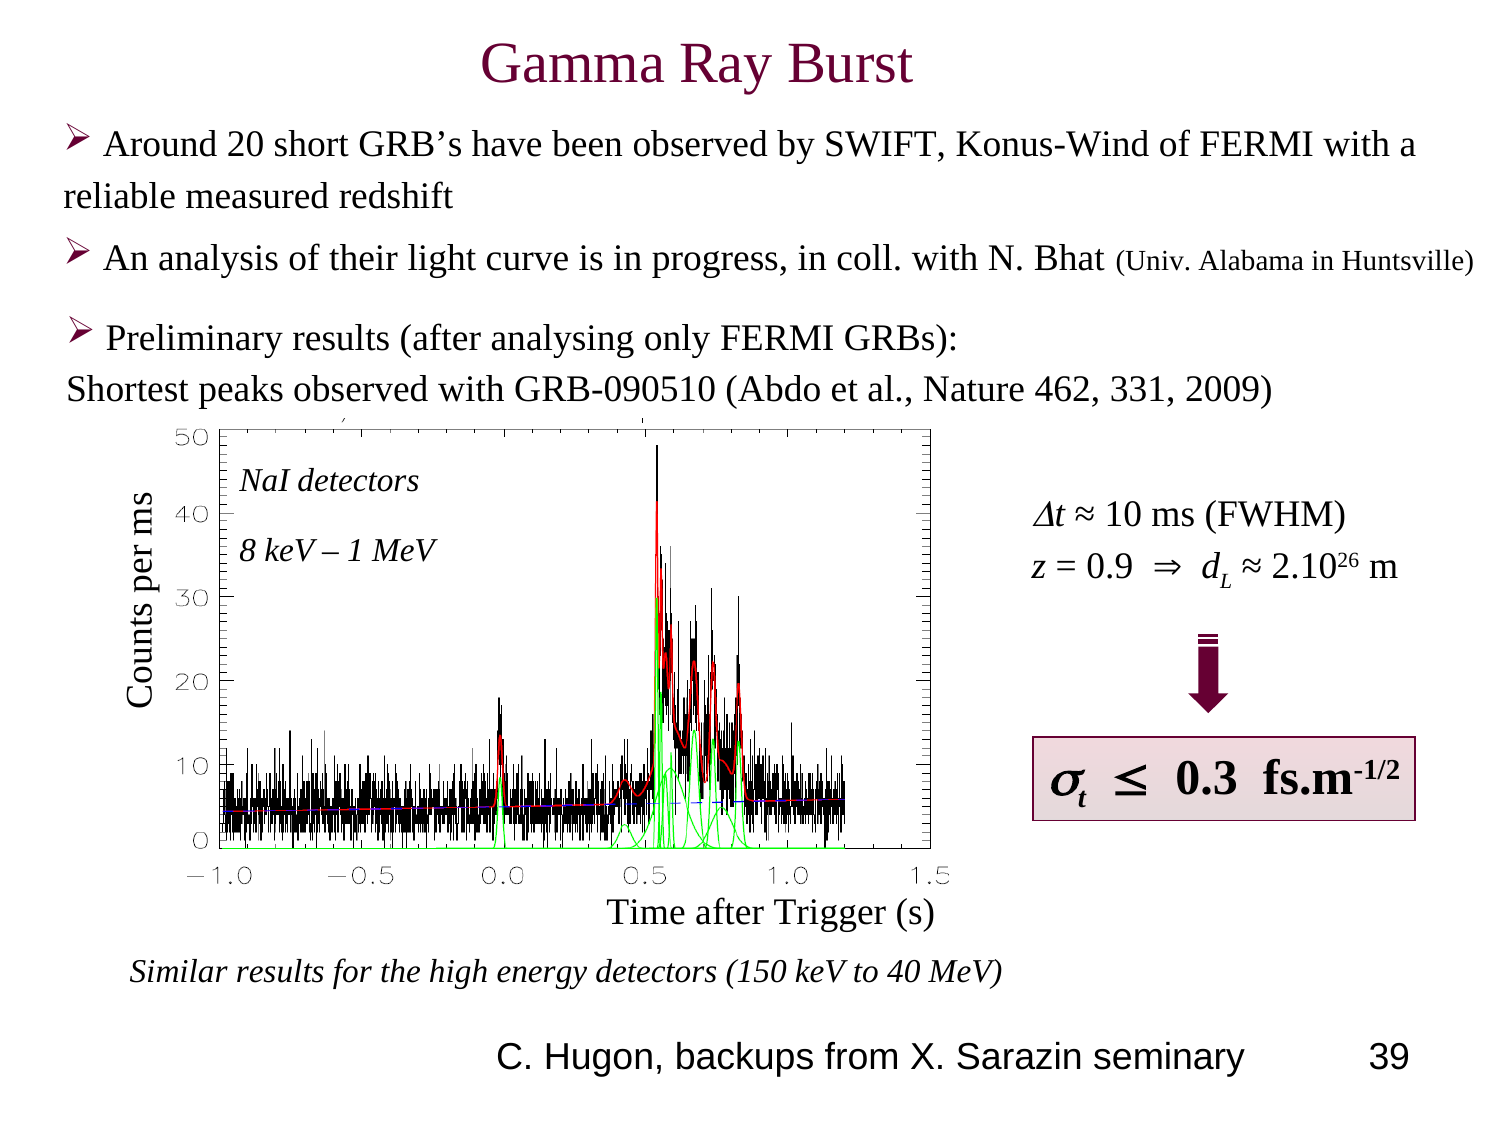

Gamma Ray Burst
 Around 20 short GRB’s have been observed by SWIFT, Konus-Wind of FERMI with a reliable measured redshift
 An analysis of their light curve is in progress, in coll. with N. Bhat (Univ. Alabama in Huntsville)
 Preliminary results (after analysing only FERMI GRBs):
Shortest peaks observed with GRB-090510 (Abdo et al., Nature 462, 331, 2009)
NaI detectors
8 keV – 1 MeV
Counts per ms
t ≈ 10 ms (FWHM)
z = 0.9  dL ≈ 2.1026 m
t  0.3 fs.m-1/2
Time after Trigger (s)
Similar results for the high energy detectors (150 keV to 40 MeV)
C. Hugon, backups from X. Sarazin seminary
39